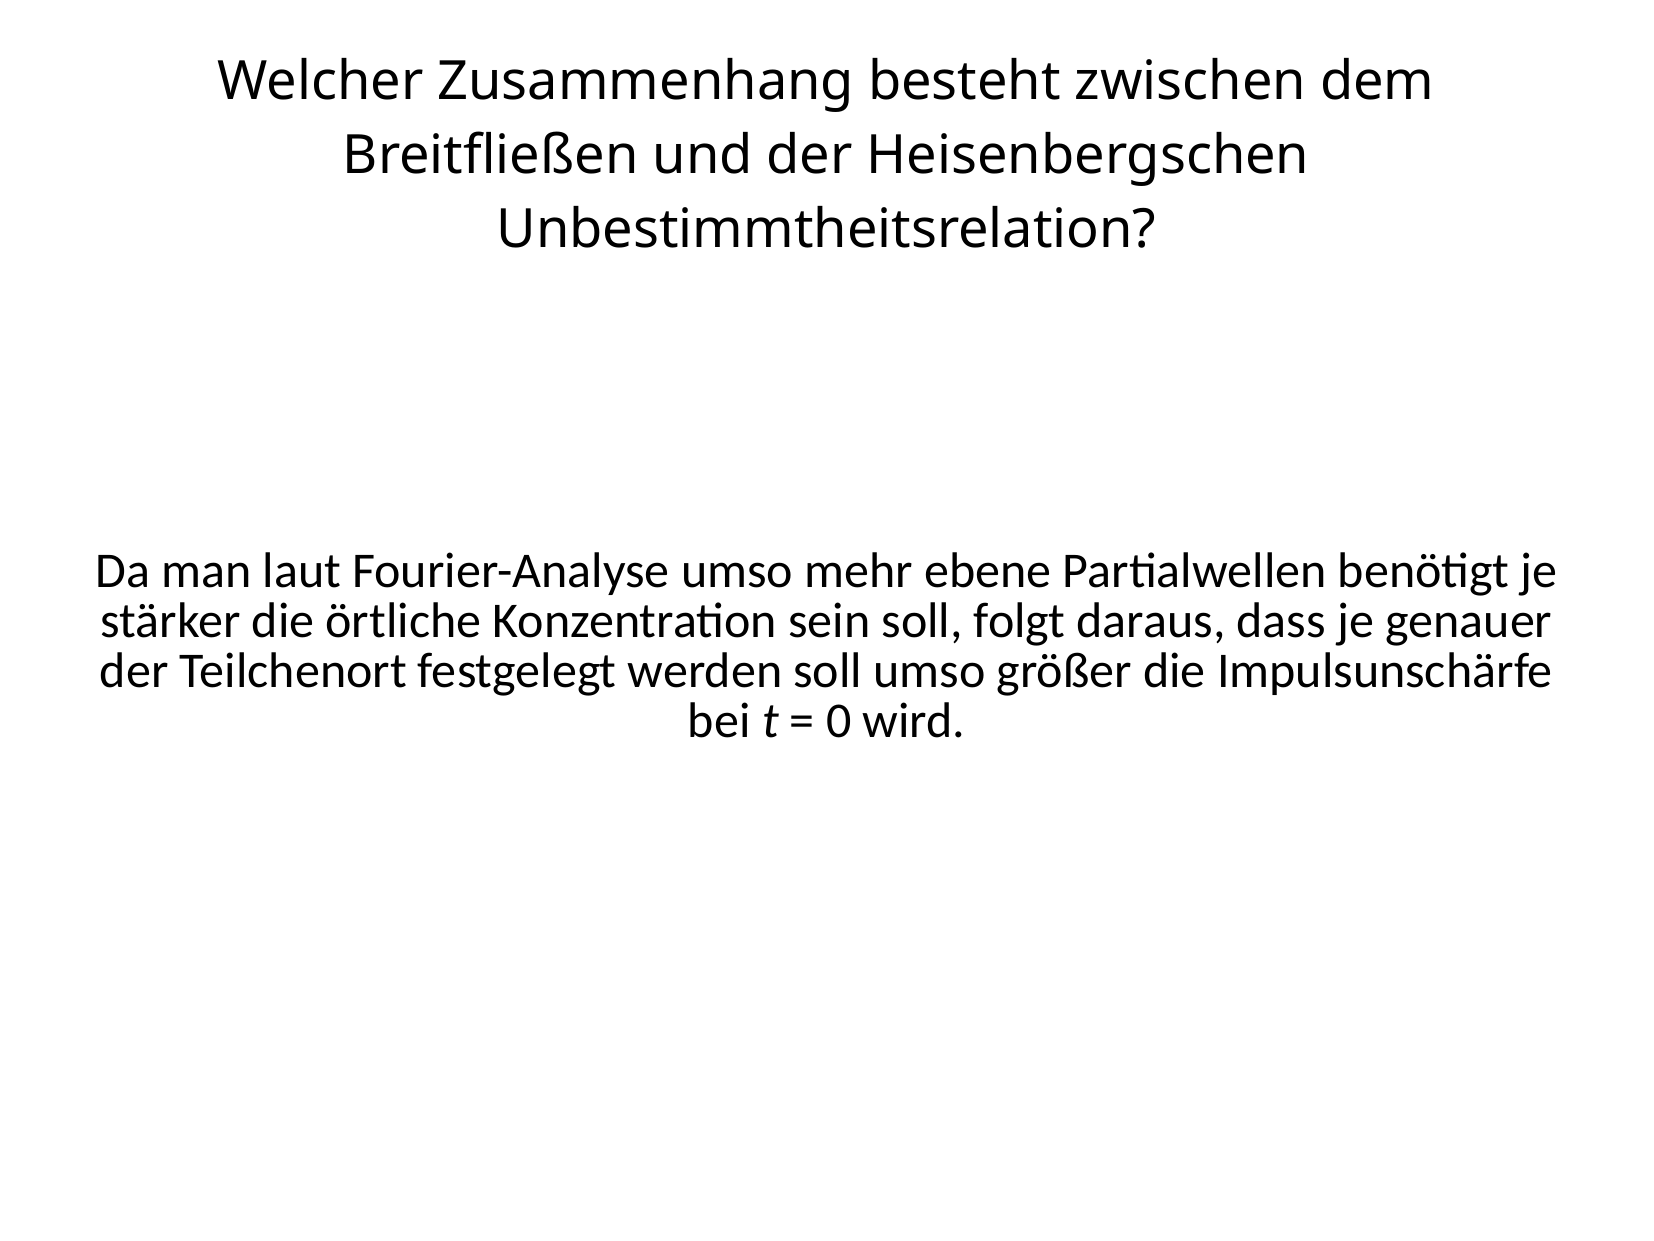

# Welcher Zusammenhang besteht zwischen dem Breitfließen und der Heisenbergschen Unbestimmtheitsrelation?
Da man laut Fourier-Analyse umso mehr ebene Partialwellen benötigt je stärker die örtliche Konzentration sein soll, folgt daraus, dass je genauer der Teilchenort festgelegt werden soll umso größer die Impulsunschärfe bei t = 0 wird.